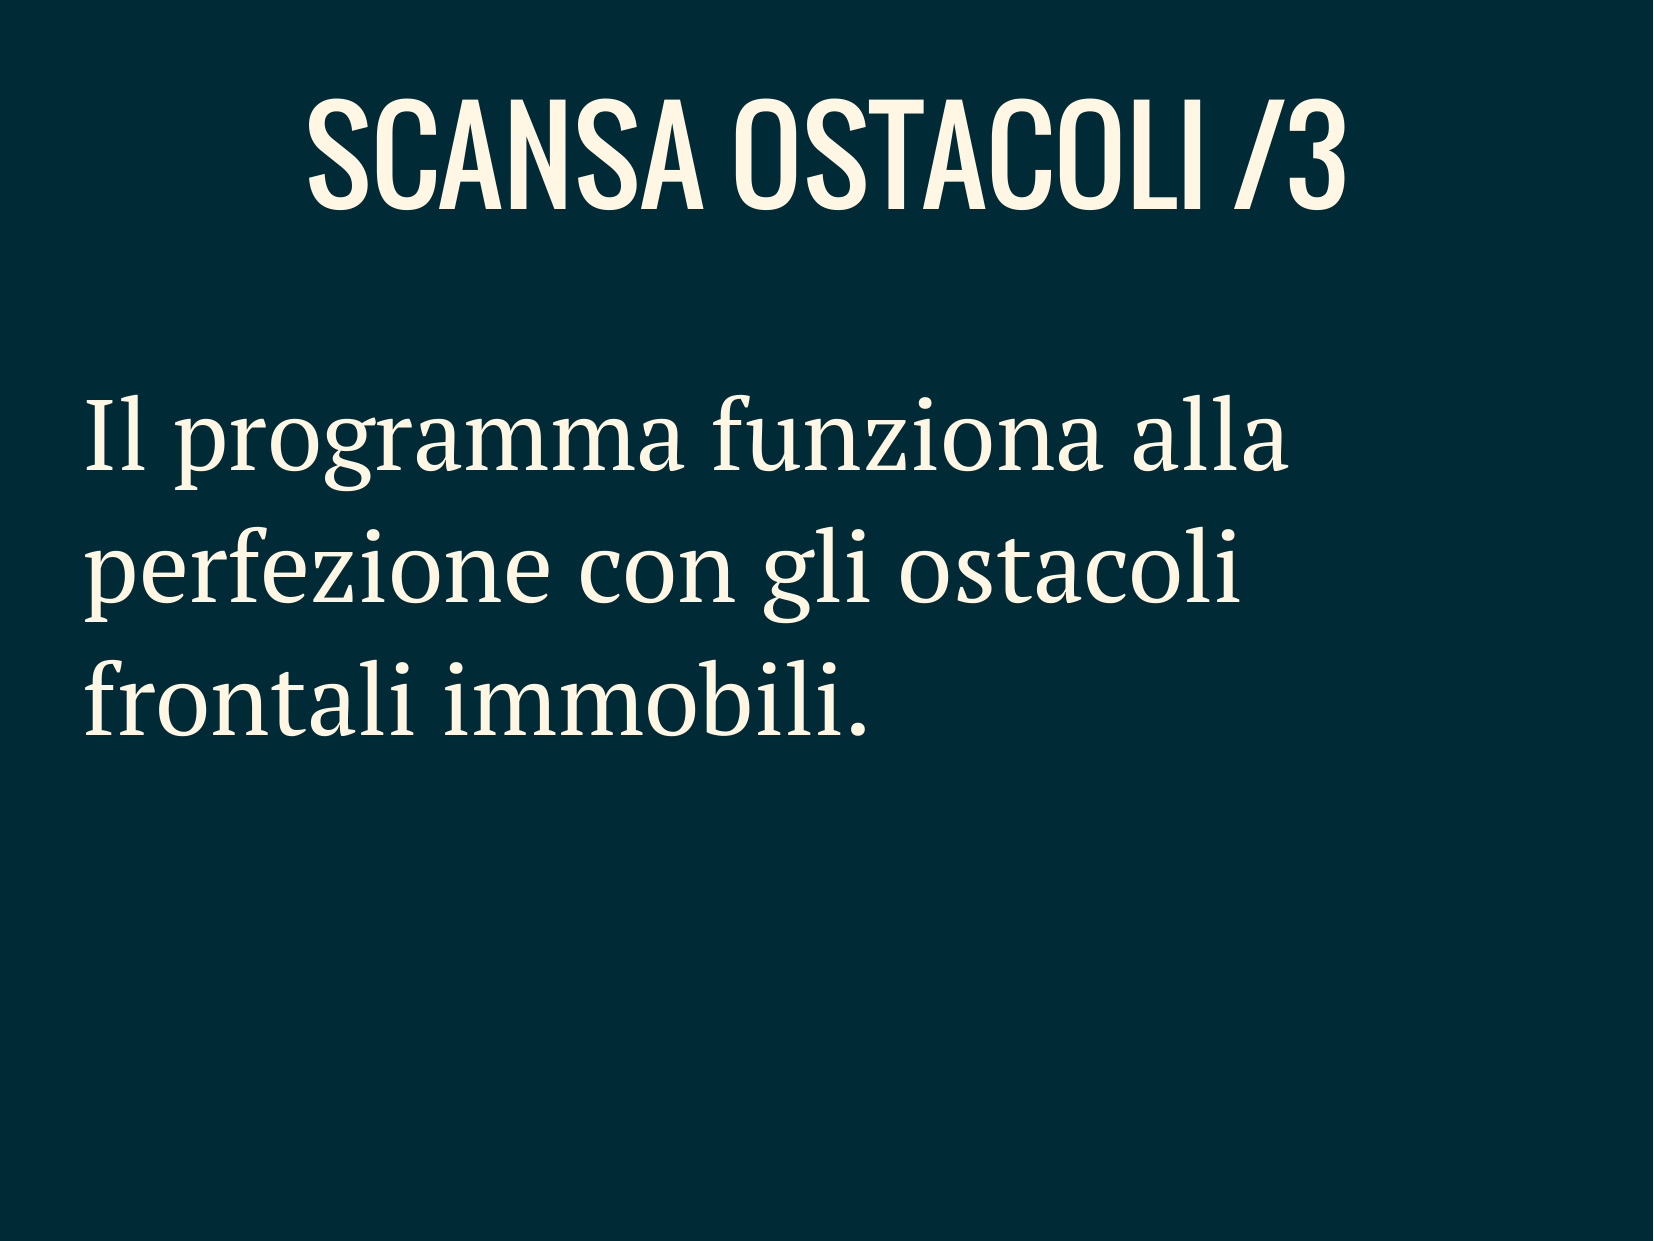

# Scansa Ostacoli /3
Il programma funziona alla perfezione con gli ostacoli frontali immobili.